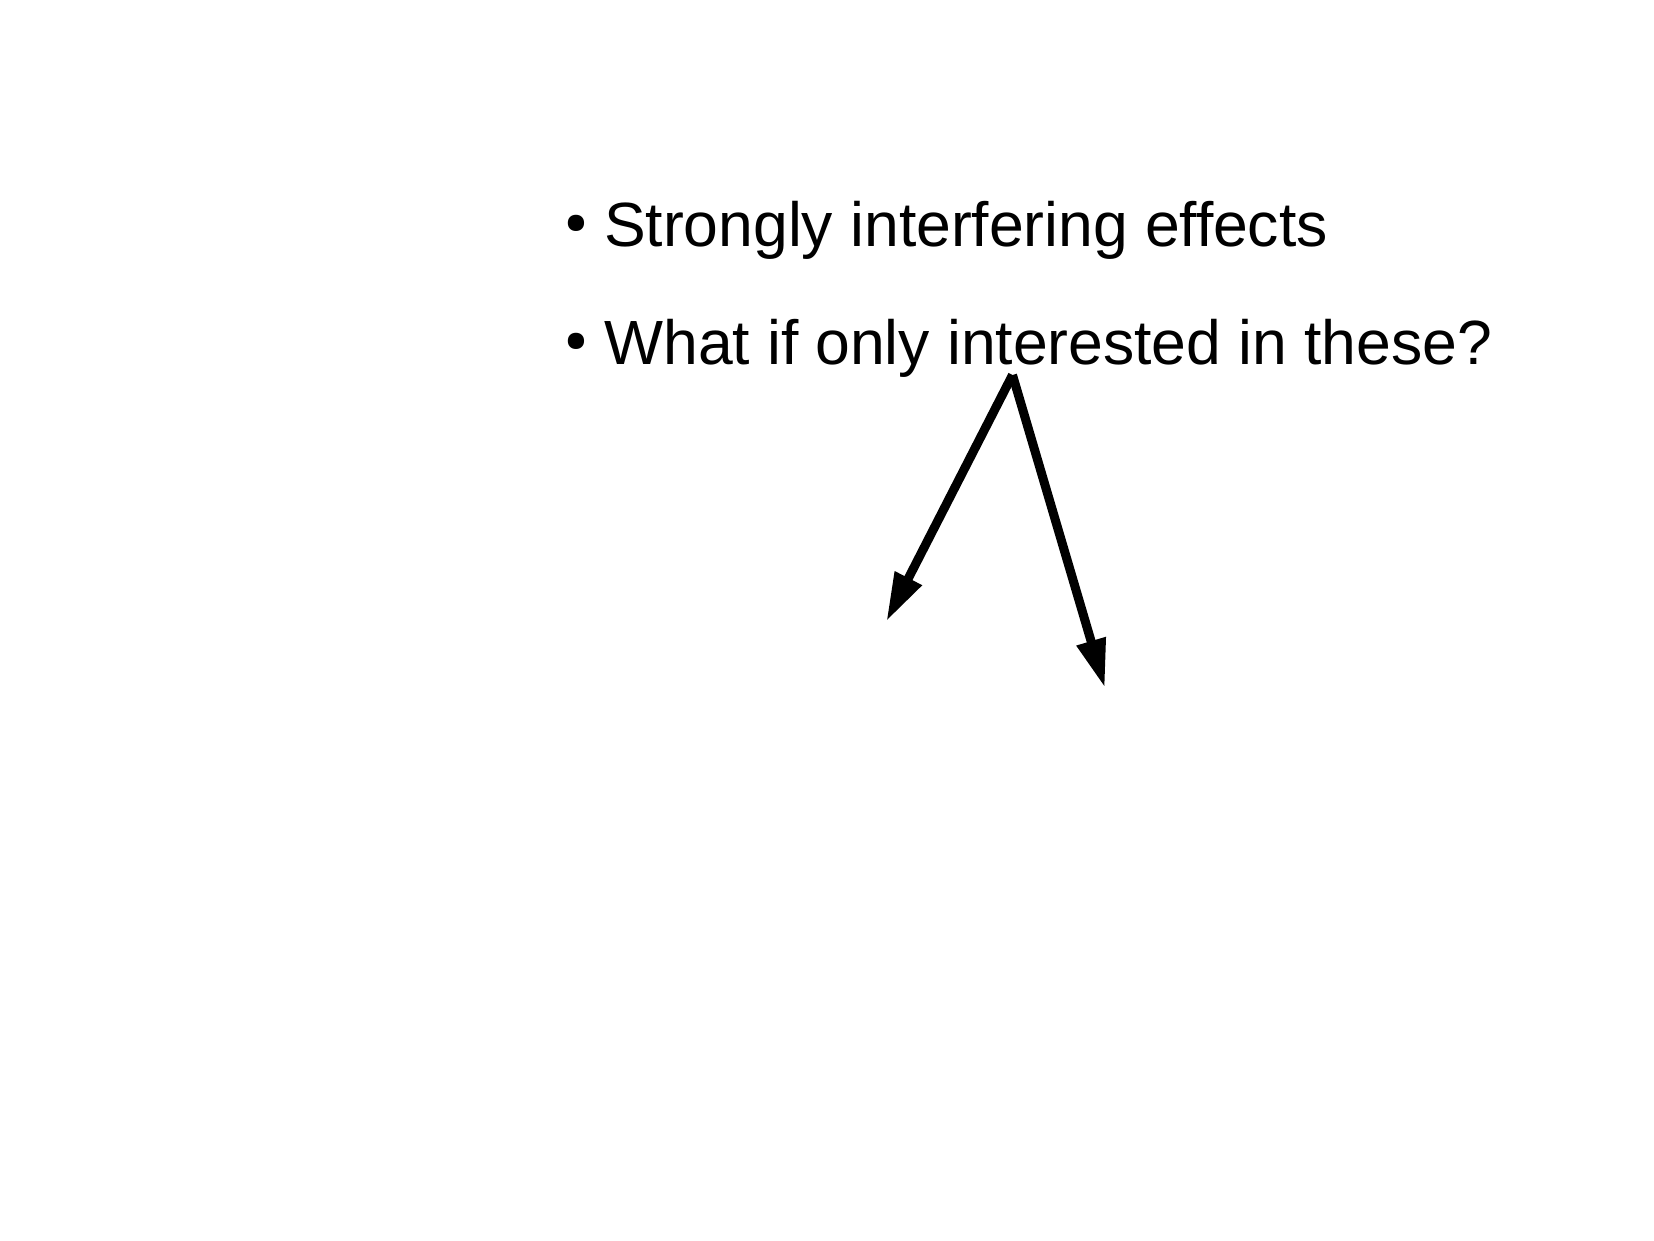

Strongly interfering effects
 What if only interested in these?